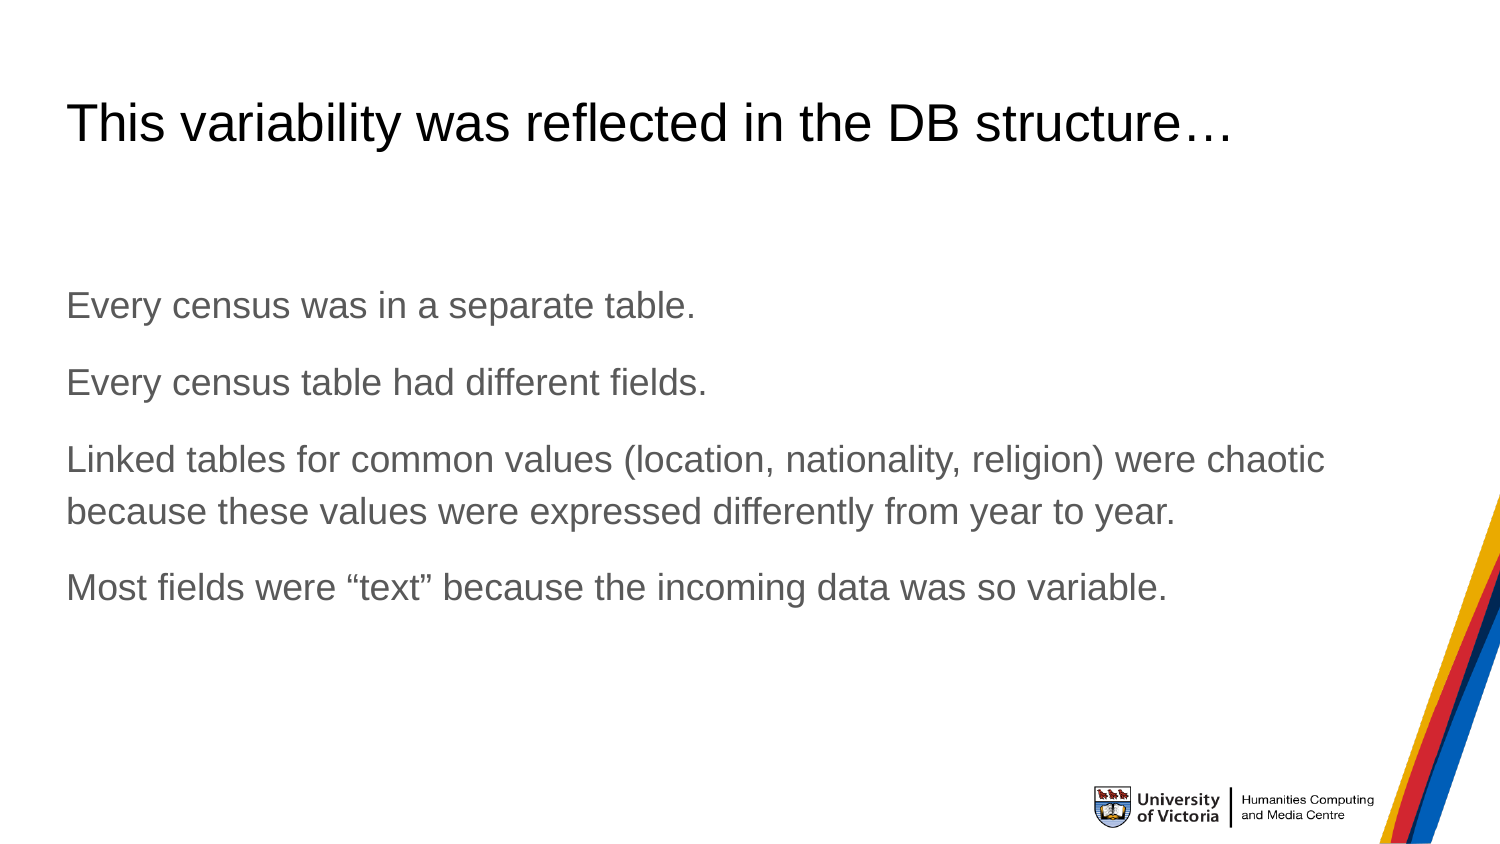

# This variability was reflected in the DB structure…
Every census was in a separate table.
Every census table had different fields.
Linked tables for common values (location, nationality, religion) were chaotic because these values were expressed differently from year to year.
Most fields were “text” because the incoming data was so variable.